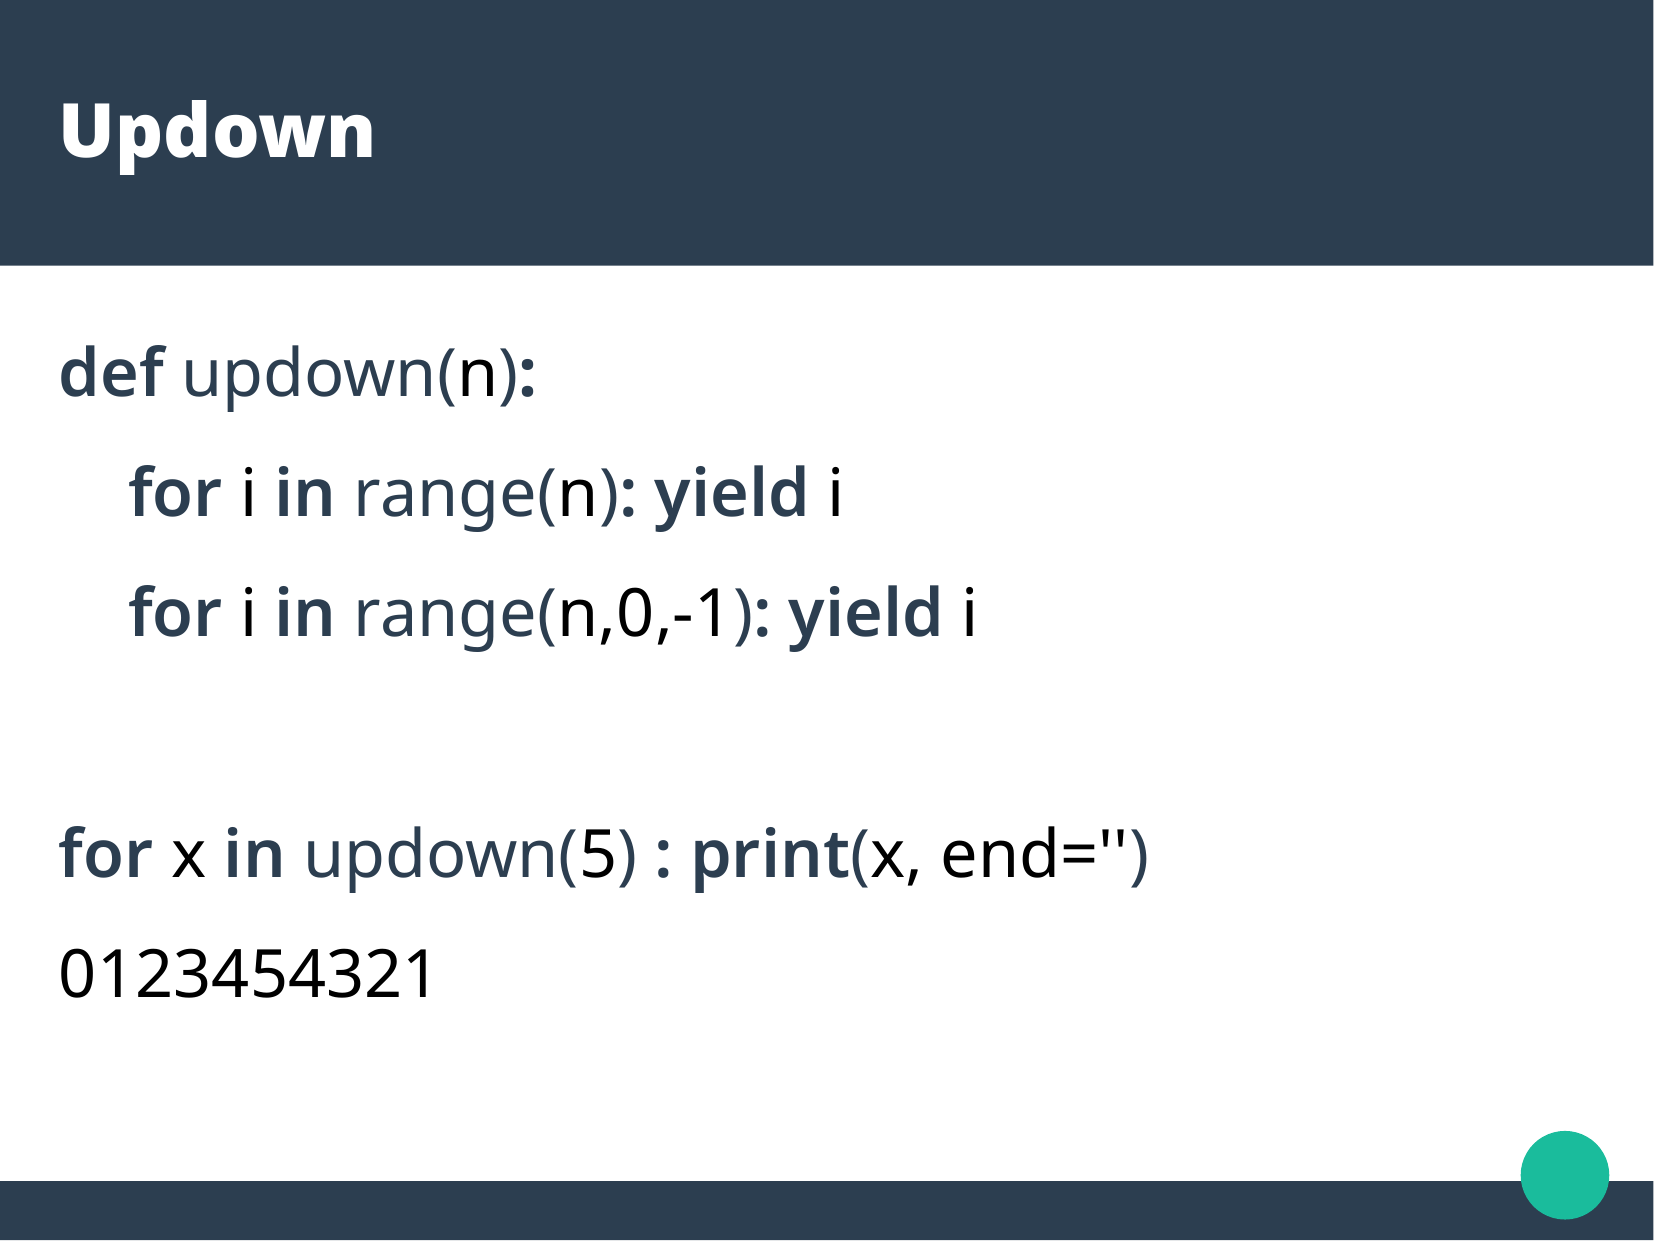

# Updown
def updown(n):
 for i in range(n): yield i
 for i in range(n,0,-1): yield i
for x in updown(5) : print(x, end='')
0123454321